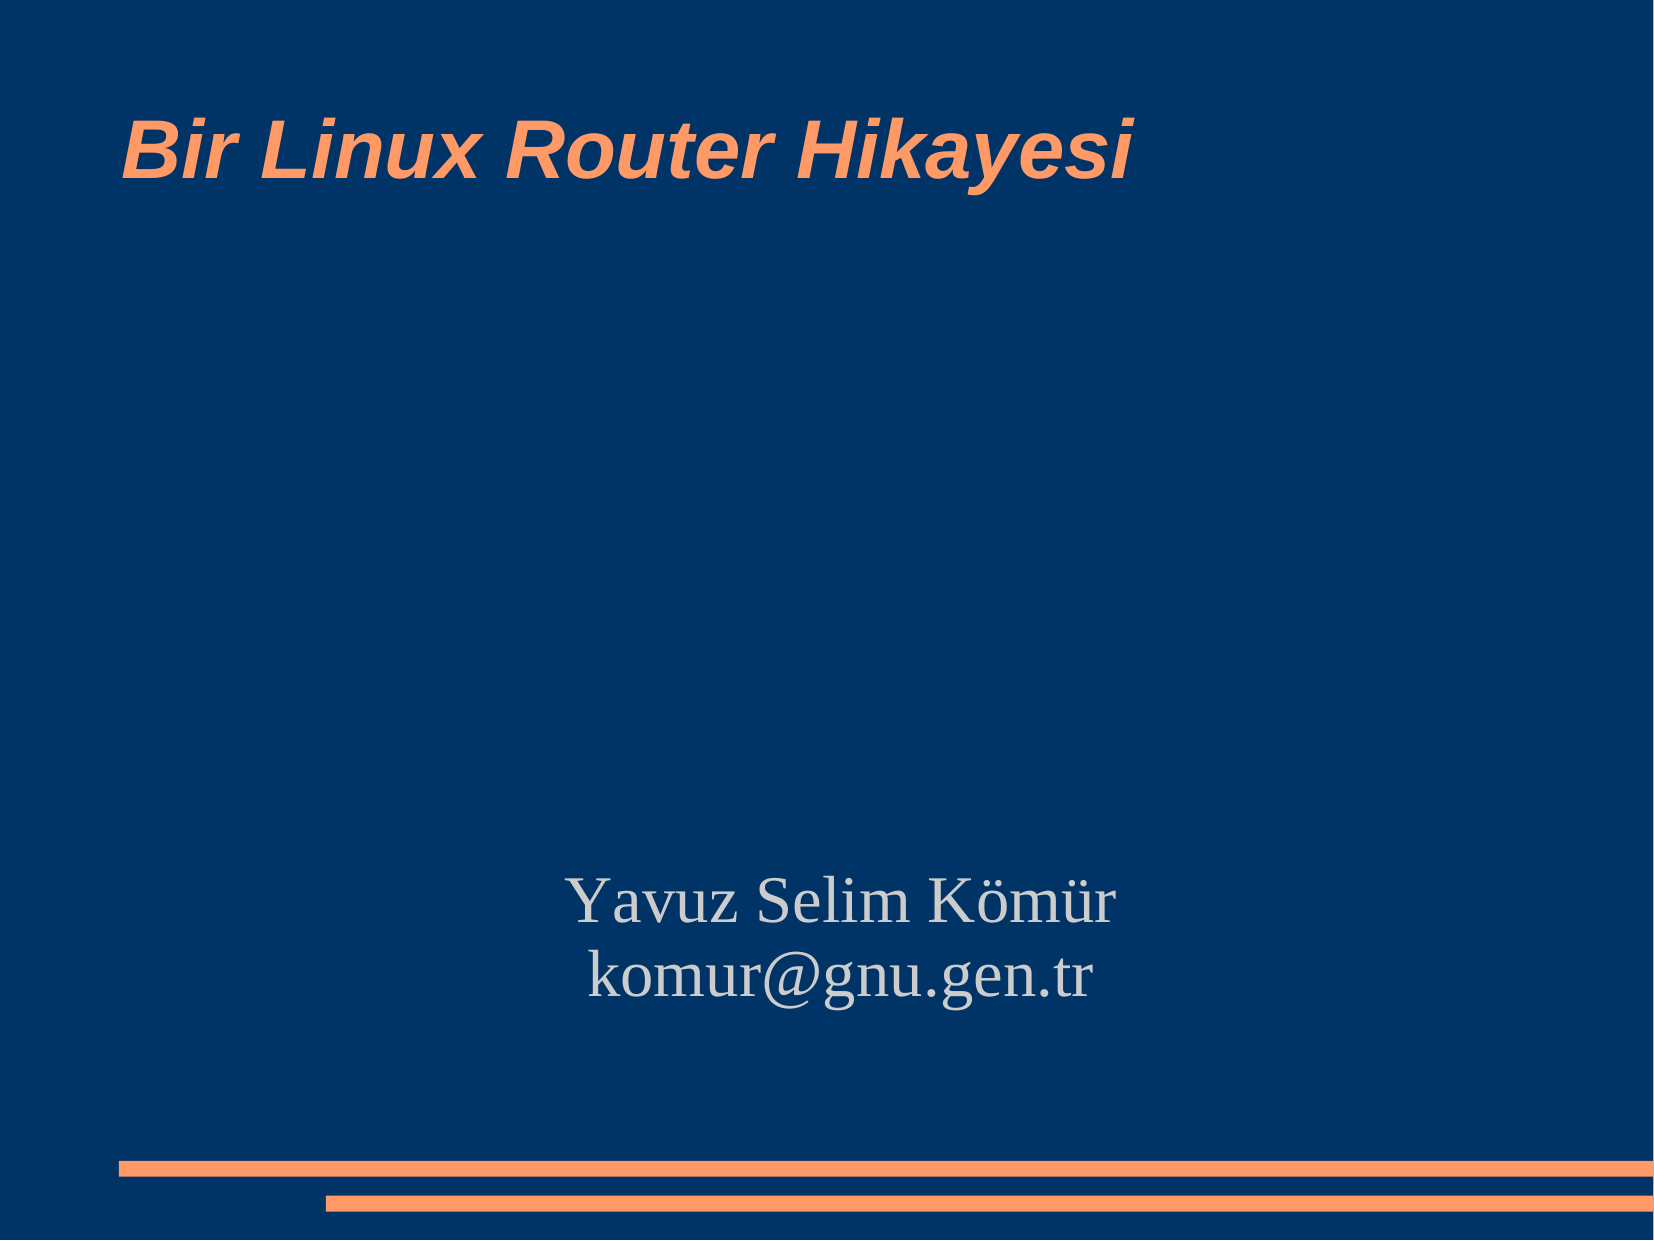

# Bir Linux Router Hikayesi
Yavuz Selim Kömür
komur@gnu.gen.tr